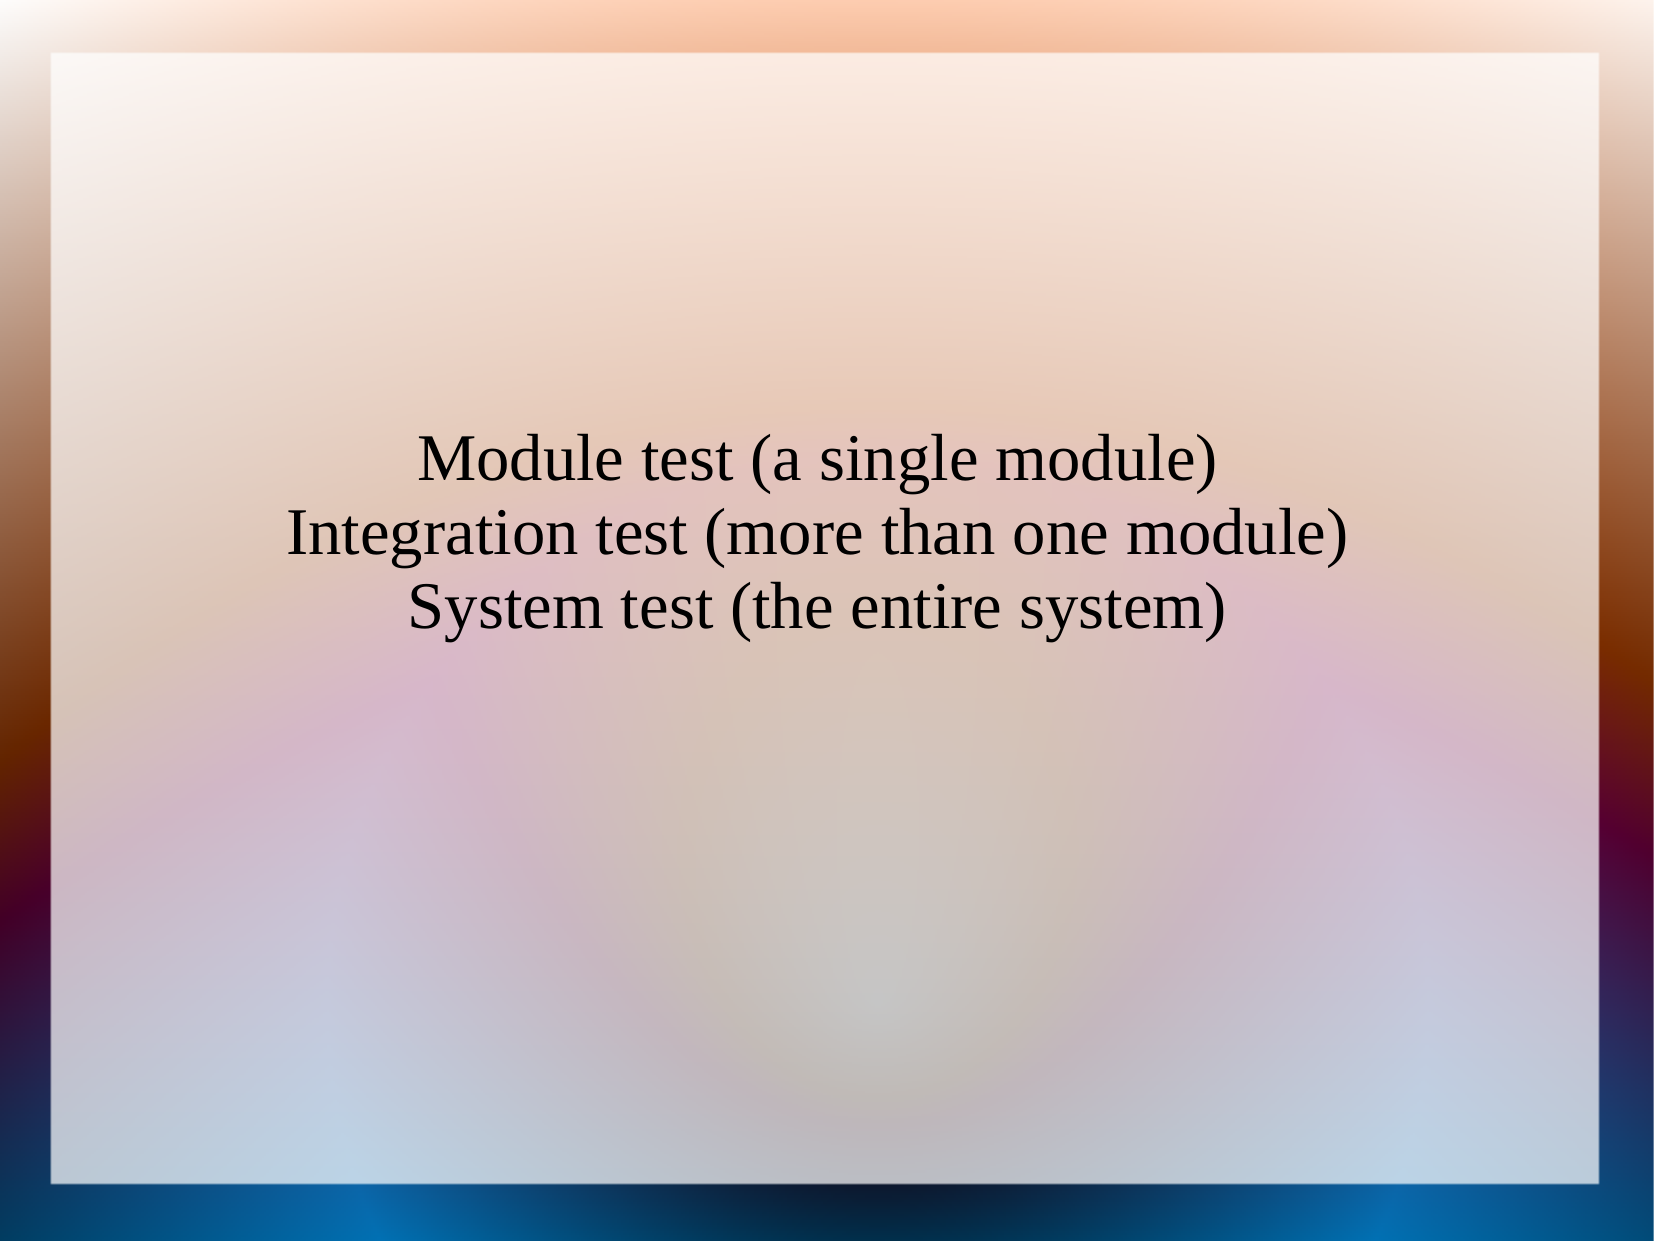

# Module test (a single module)
Integration test (more than one module)
System test (the entire system)